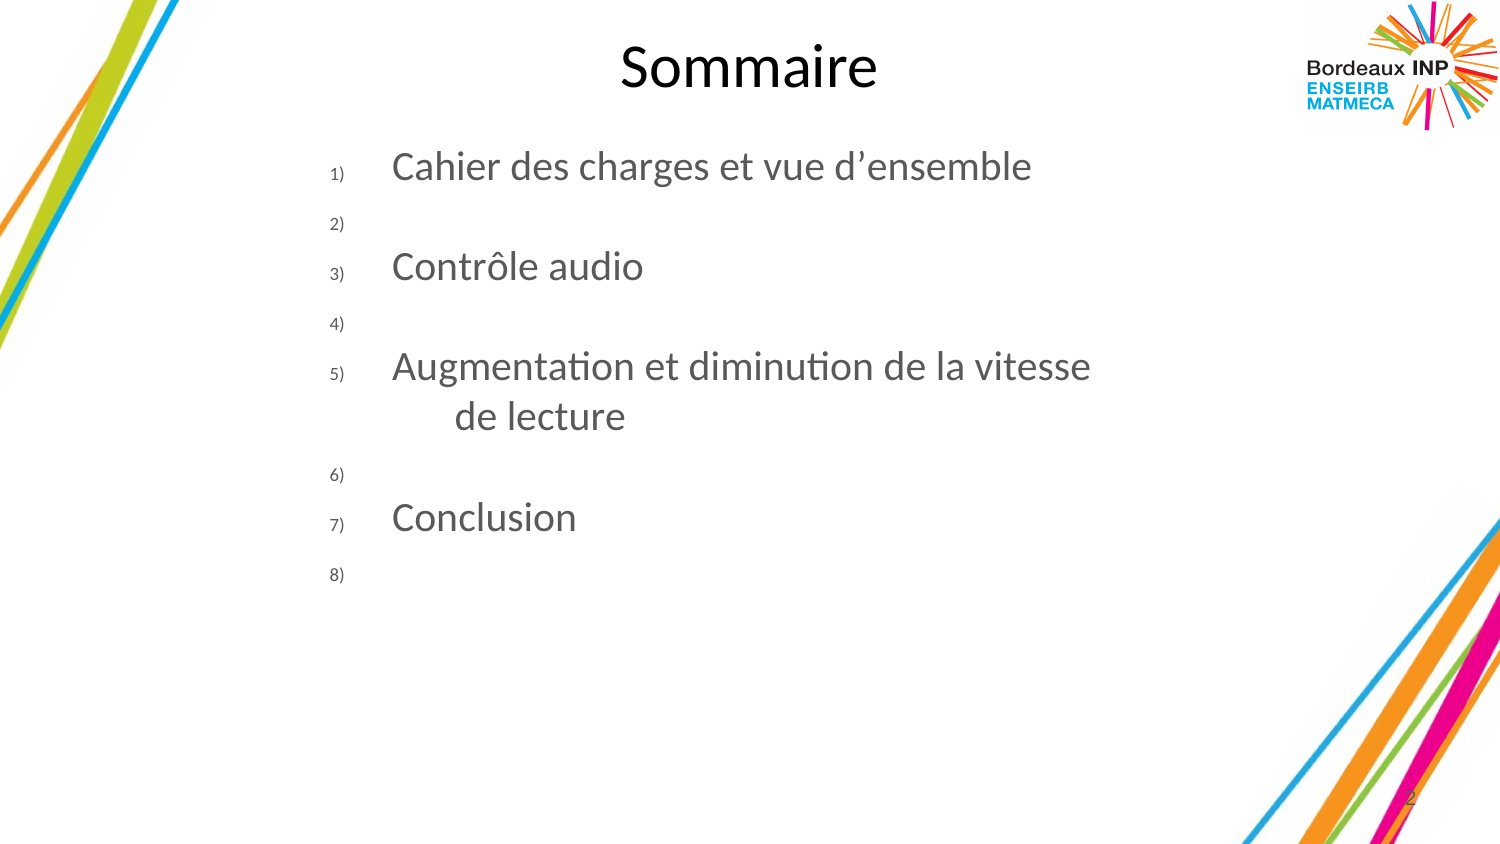

# Sommaire
Cahier des charges et vue d’ensemble
Contrôle audio
Augmentation et diminution de la vitesse de lecture
Conclusion